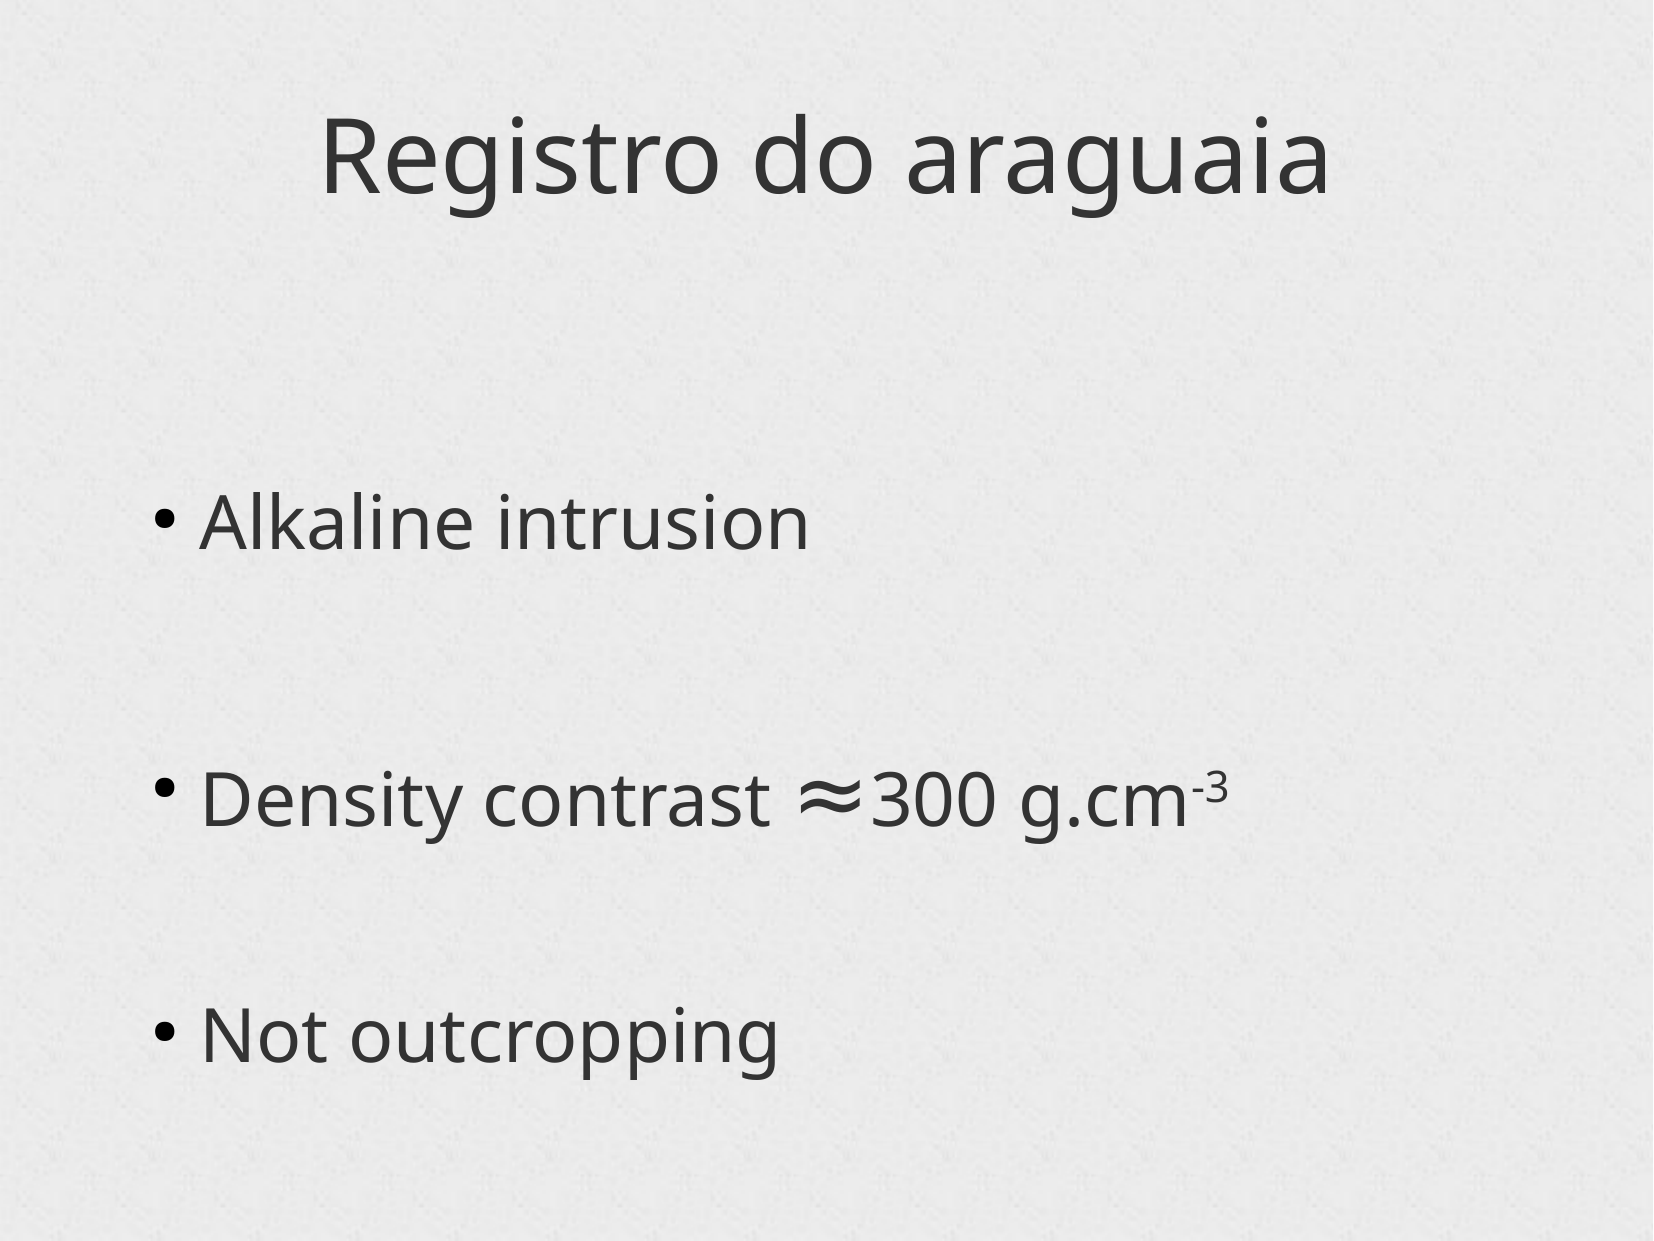

# Registro do araguaia
Alkaline intrusion
Density contrast ≈300 g.cm-3
Not outcropping